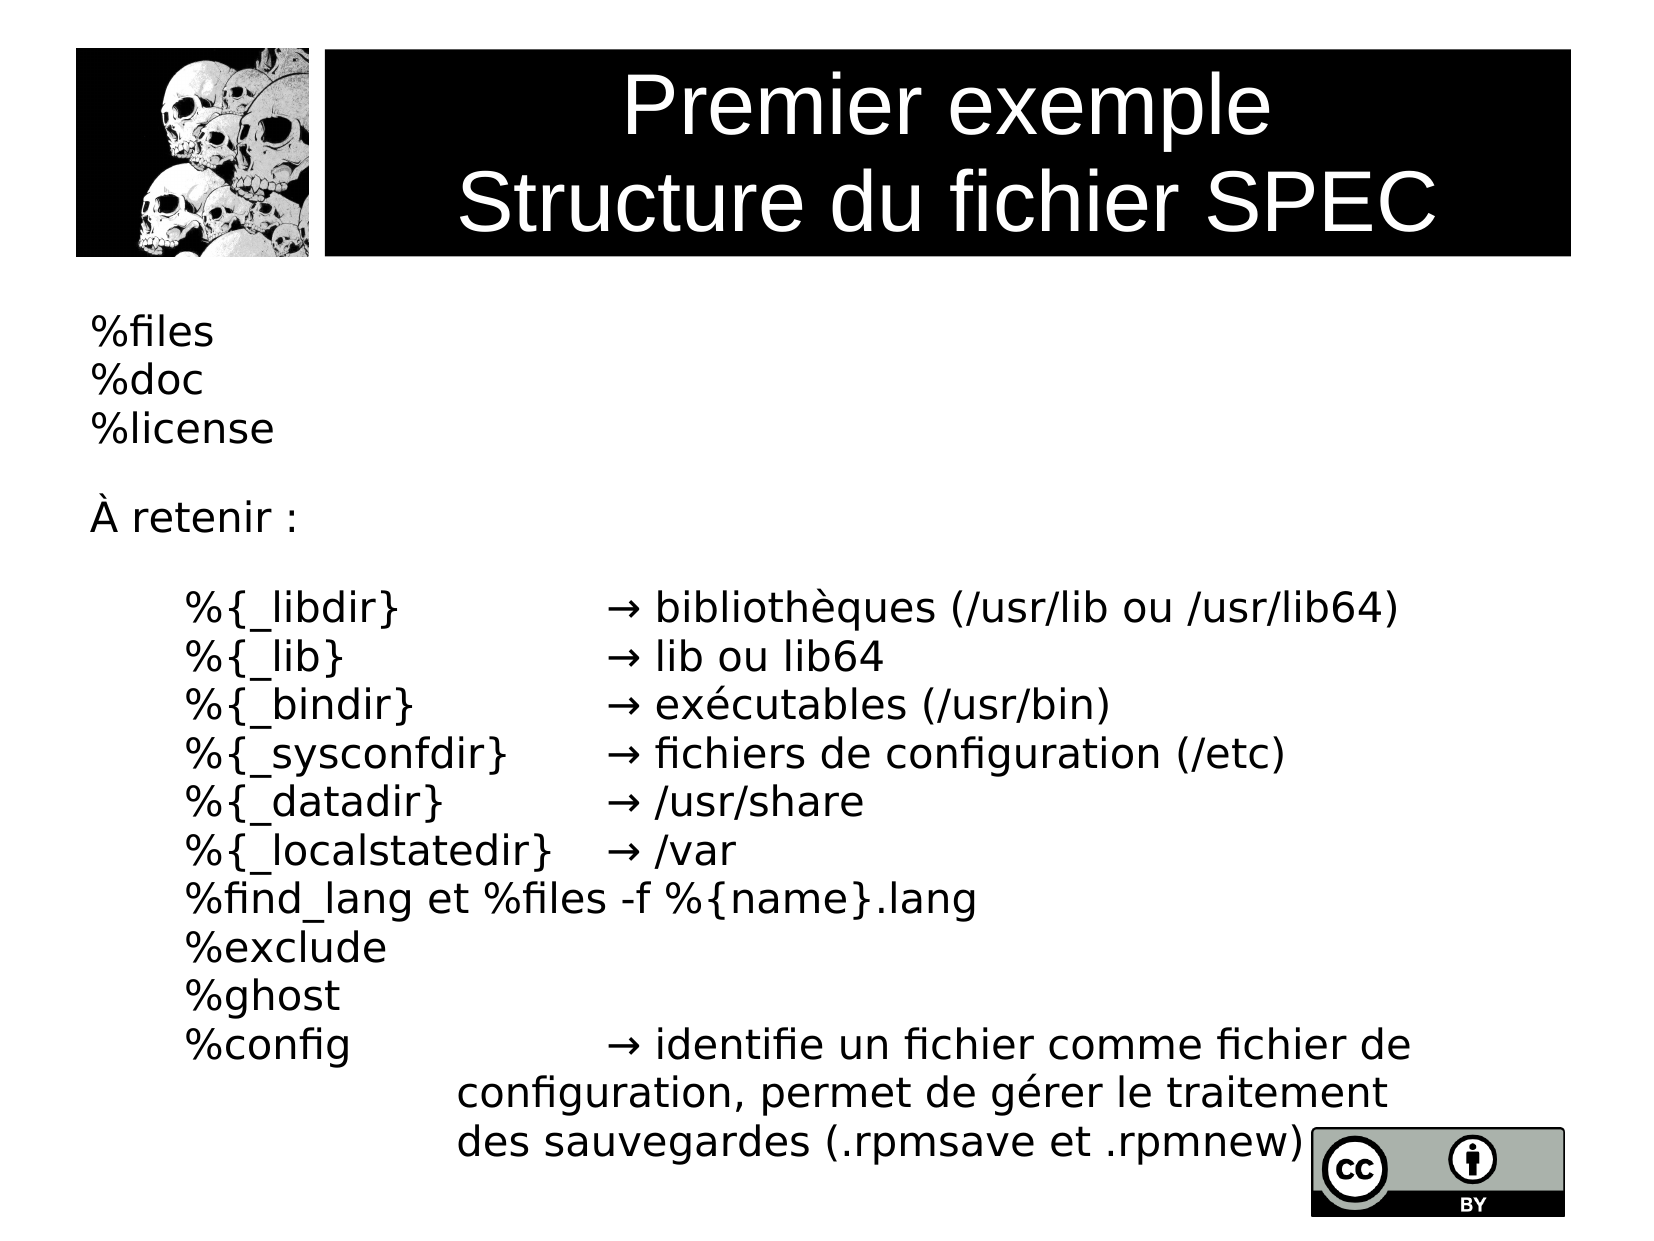

# Premier exemple Structure du fichier SPEC
%files
%doc
%license
À retenir :
%{_libdir} 			→ bibliothèques (/usr/lib ou /usr/lib64)
%{_lib}				→ lib ou lib64
%{_bindir} 			→ exécutables (/usr/bin)
%{_sysconfdir} 		→ fichiers de configuration (/etc)
%{_datadir} 		→ /usr/share
%{_localstatedir} 	→ /var
%find_lang et %files -f %{name}.lang
%exclude
%ghost
%config 				→ identifie un fichier comme fichier de
			configuration, permet de gérer le traitement
			des sauvegardes (.rpmsave et .rpmnew)